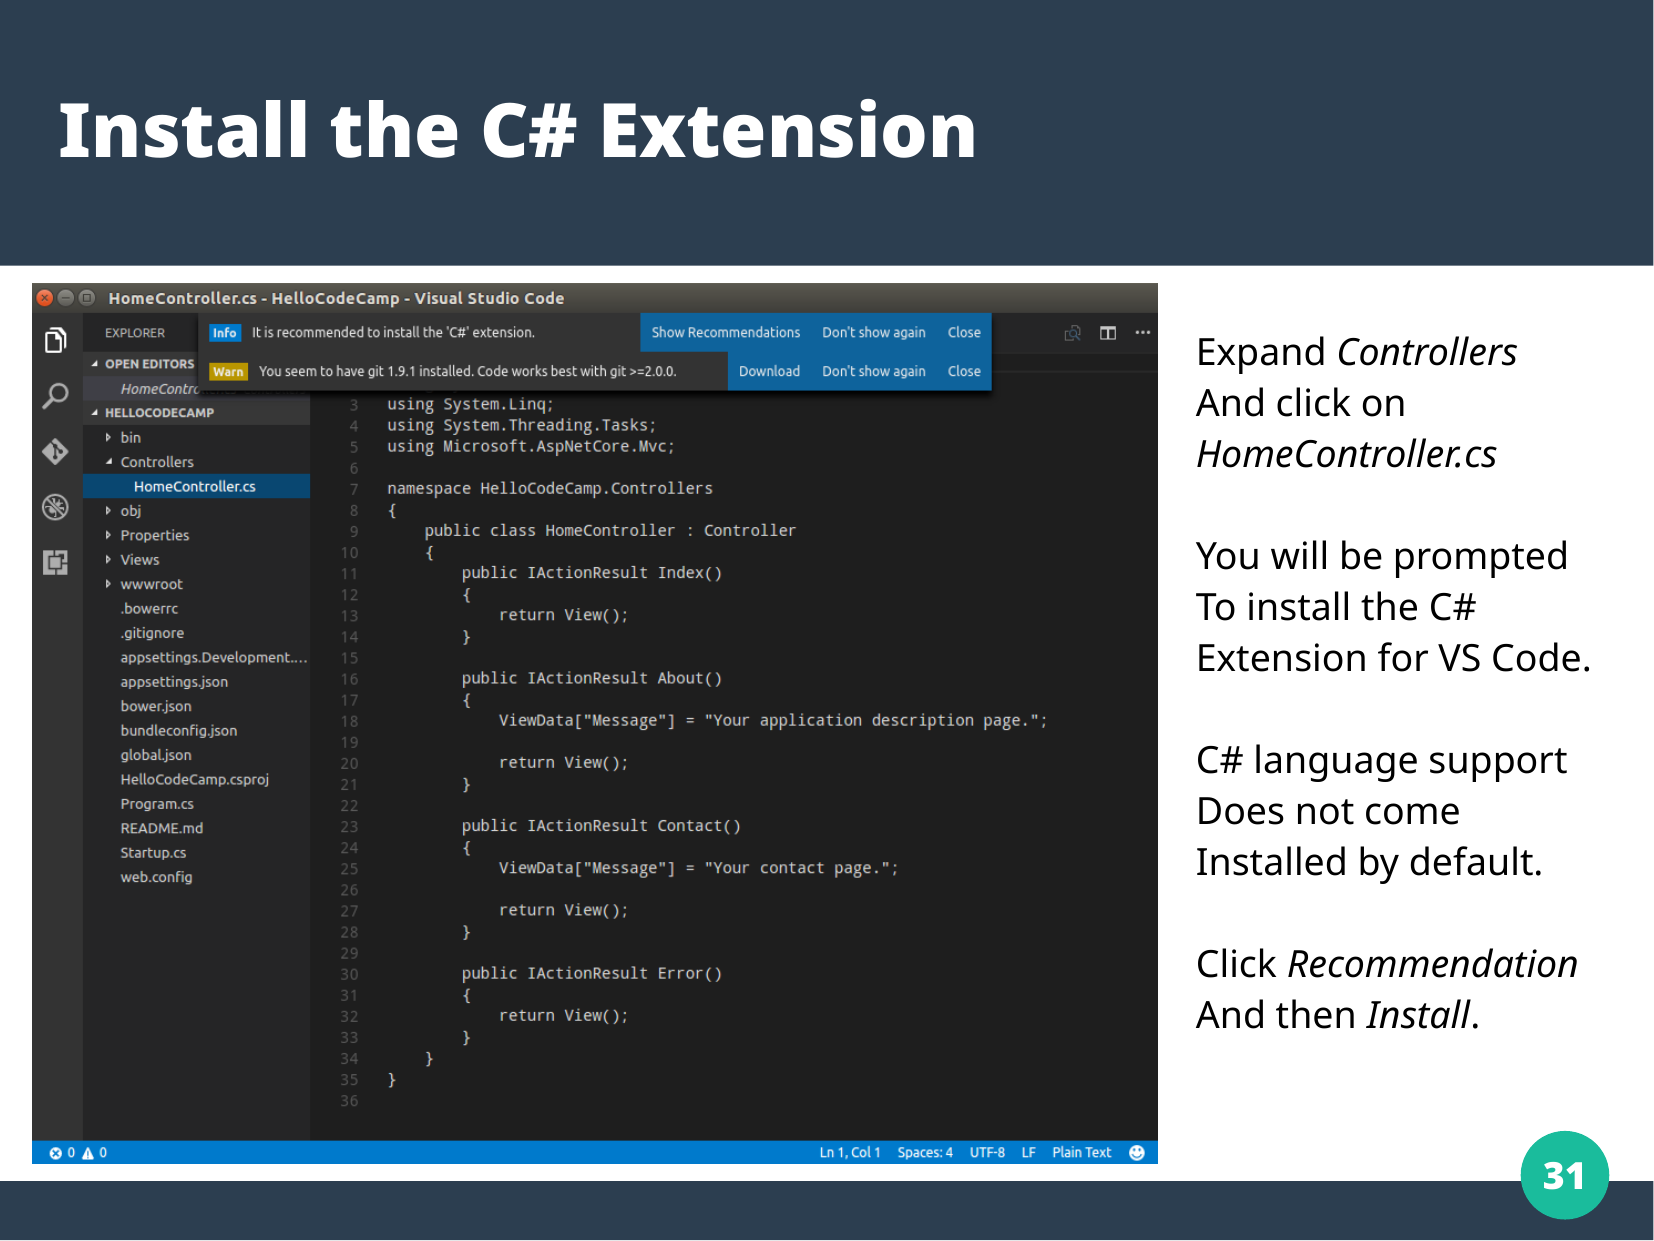

# Install the C# Extension
Expand Controllers
And click on
HomeController.cs
You will be prompted
To install the C#
Extension for VS Code.
C# language support
Does not come
Installed by default.
Click Recommendation
And then Install.
31